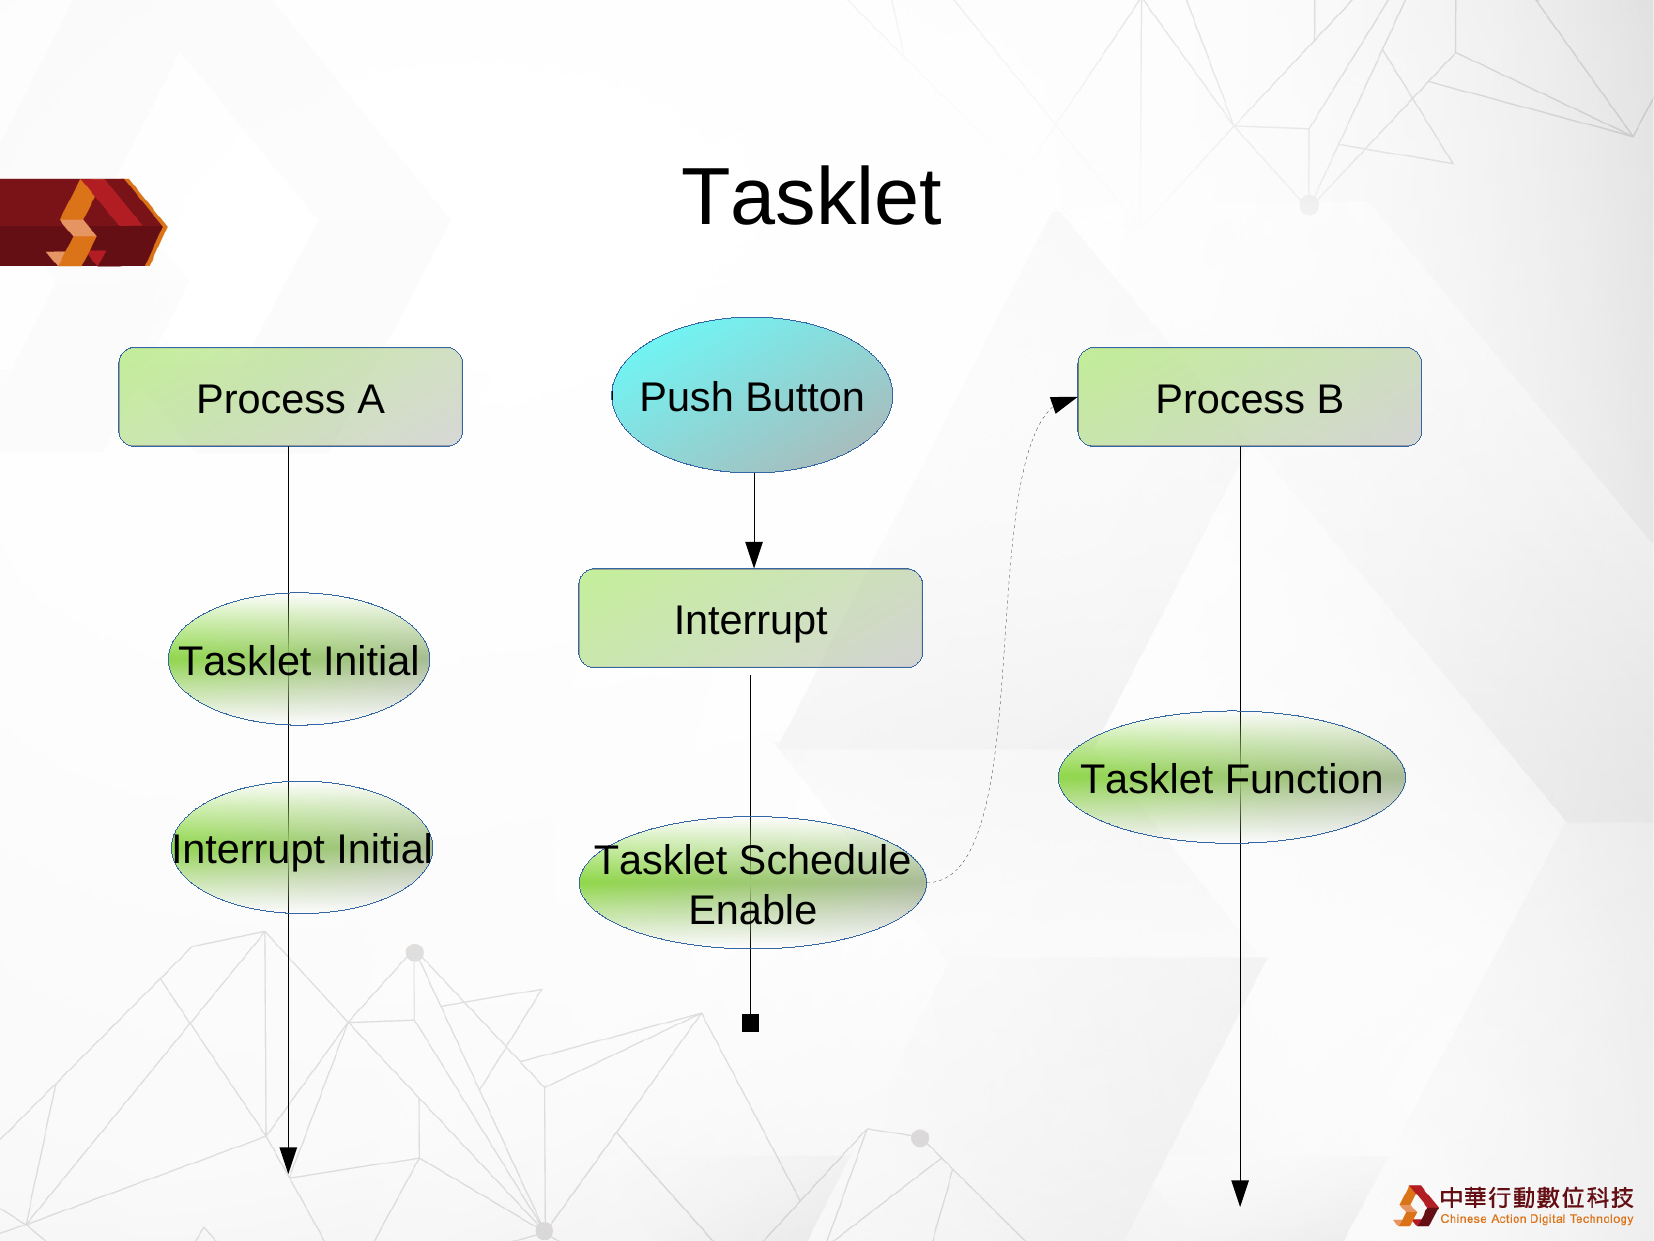

# Tasklet
Push Button
Process A
Process B
Interrupt
Tasklet Initial
Tasklet Function
Interrupt Initial
Tasklet Schedule
Enable